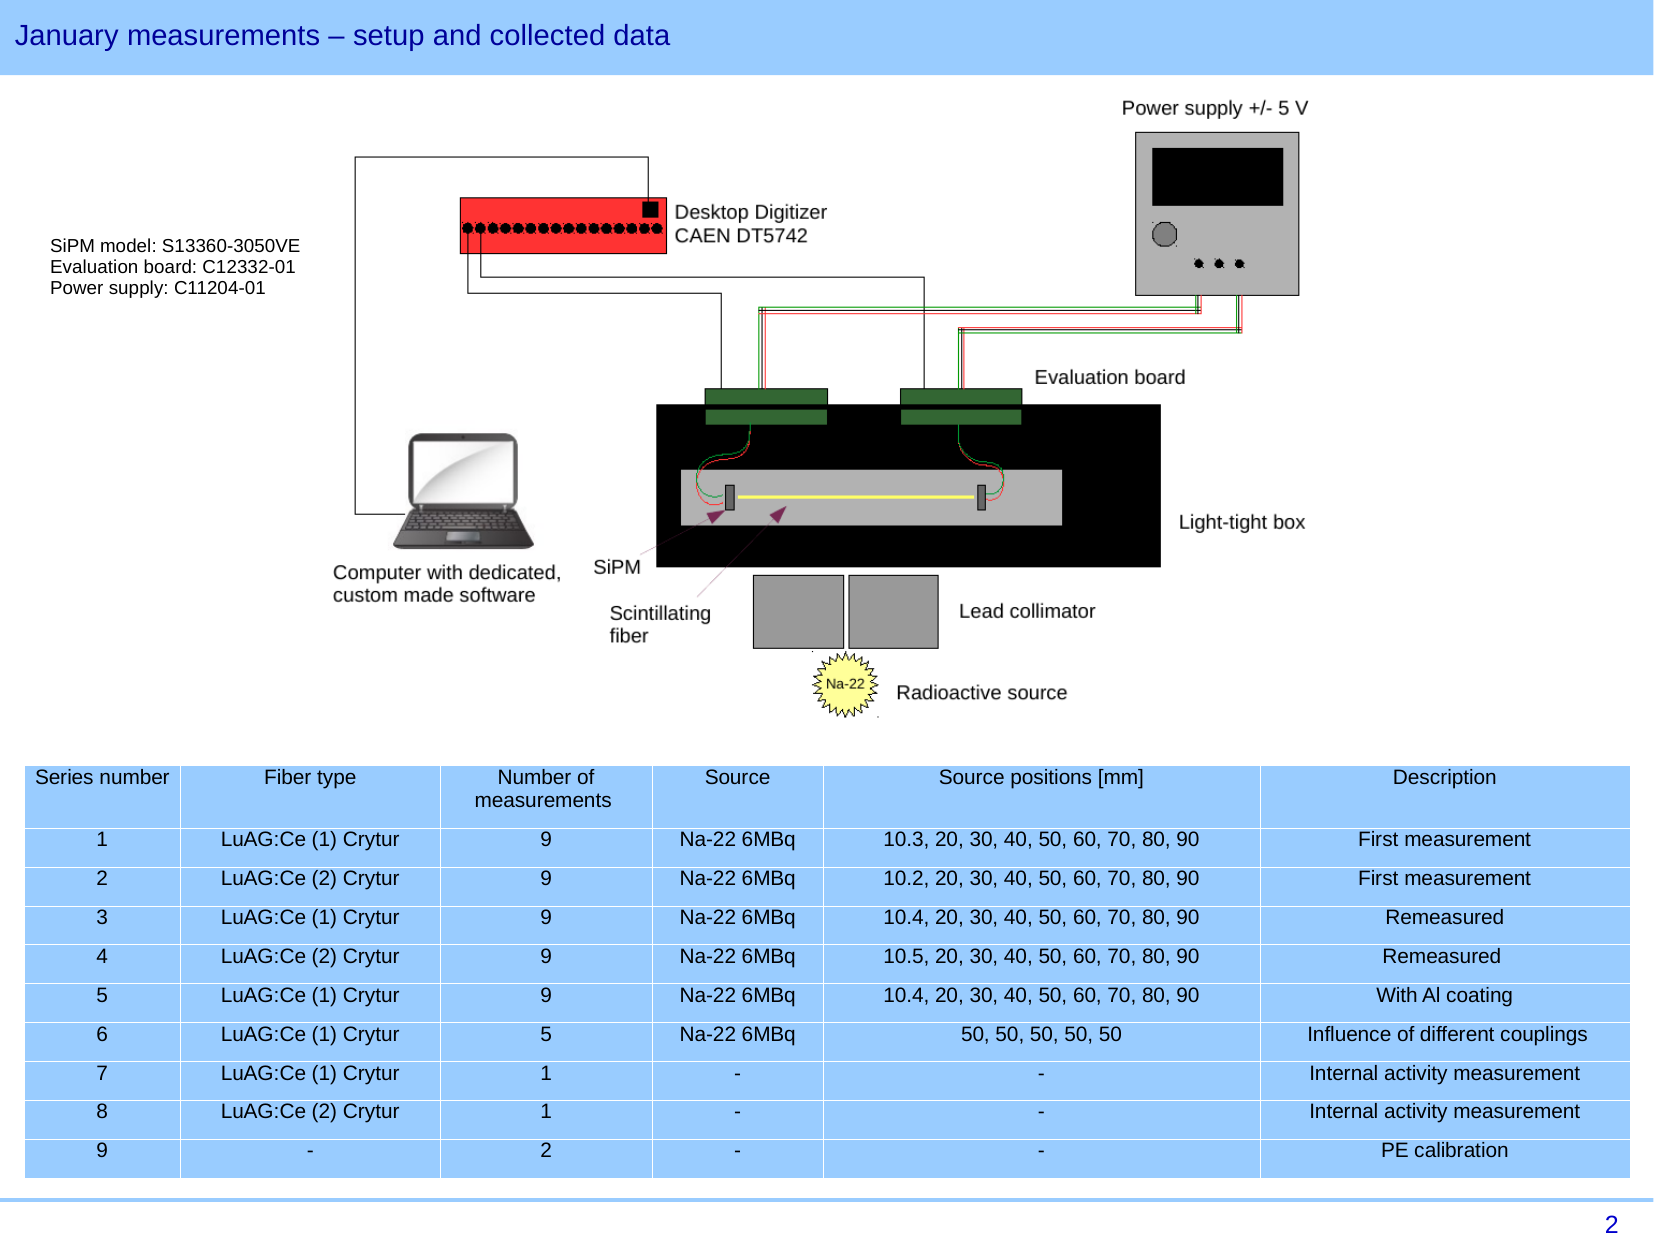

January measurements – setup and collected data
SiPM model: S13360-3050VE
Evaluation board: C12332-01
Power supply: C11204-01
| Series number | Fiber type | Number of measurements | Source | Source positions [mm] | Description |
| --- | --- | --- | --- | --- | --- |
| 1 | LuAG:Ce (1) Crytur | 9 | Na-22 6MBq | 10.3, 20, 30, 40, 50, 60, 70, 80, 90 | First measurement |
| 2 | LuAG:Ce (2) Crytur | 9 | Na-22 6MBq | 10.2, 20, 30, 40, 50, 60, 70, 80, 90 | First measurement |
| 3 | LuAG:Ce (1) Crytur | 9 | Na-22 6MBq | 10.4, 20, 30, 40, 50, 60, 70, 80, 90 | Remeasured |
| 4 | LuAG:Ce (2) Crytur | 9 | Na-22 6MBq | 10.5, 20, 30, 40, 50, 60, 70, 80, 90 | Remeasured |
| 5 | LuAG:Ce (1) Crytur | 9 | Na-22 6MBq | 10.4, 20, 30, 40, 50, 60, 70, 80, 90 | With Al coating |
| 6 | LuAG:Ce (1) Crytur | 5 | Na-22 6MBq | 50, 50, 50, 50, 50 | Influence of different couplings |
| 7 | LuAG:Ce (1) Crytur | 1 | - | - | Internal activity measurement |
| 8 | LuAG:Ce (2) Crytur | 1 | - | - | Internal activity measurement |
| 9 | - | 2 | - | - | PE calibration |